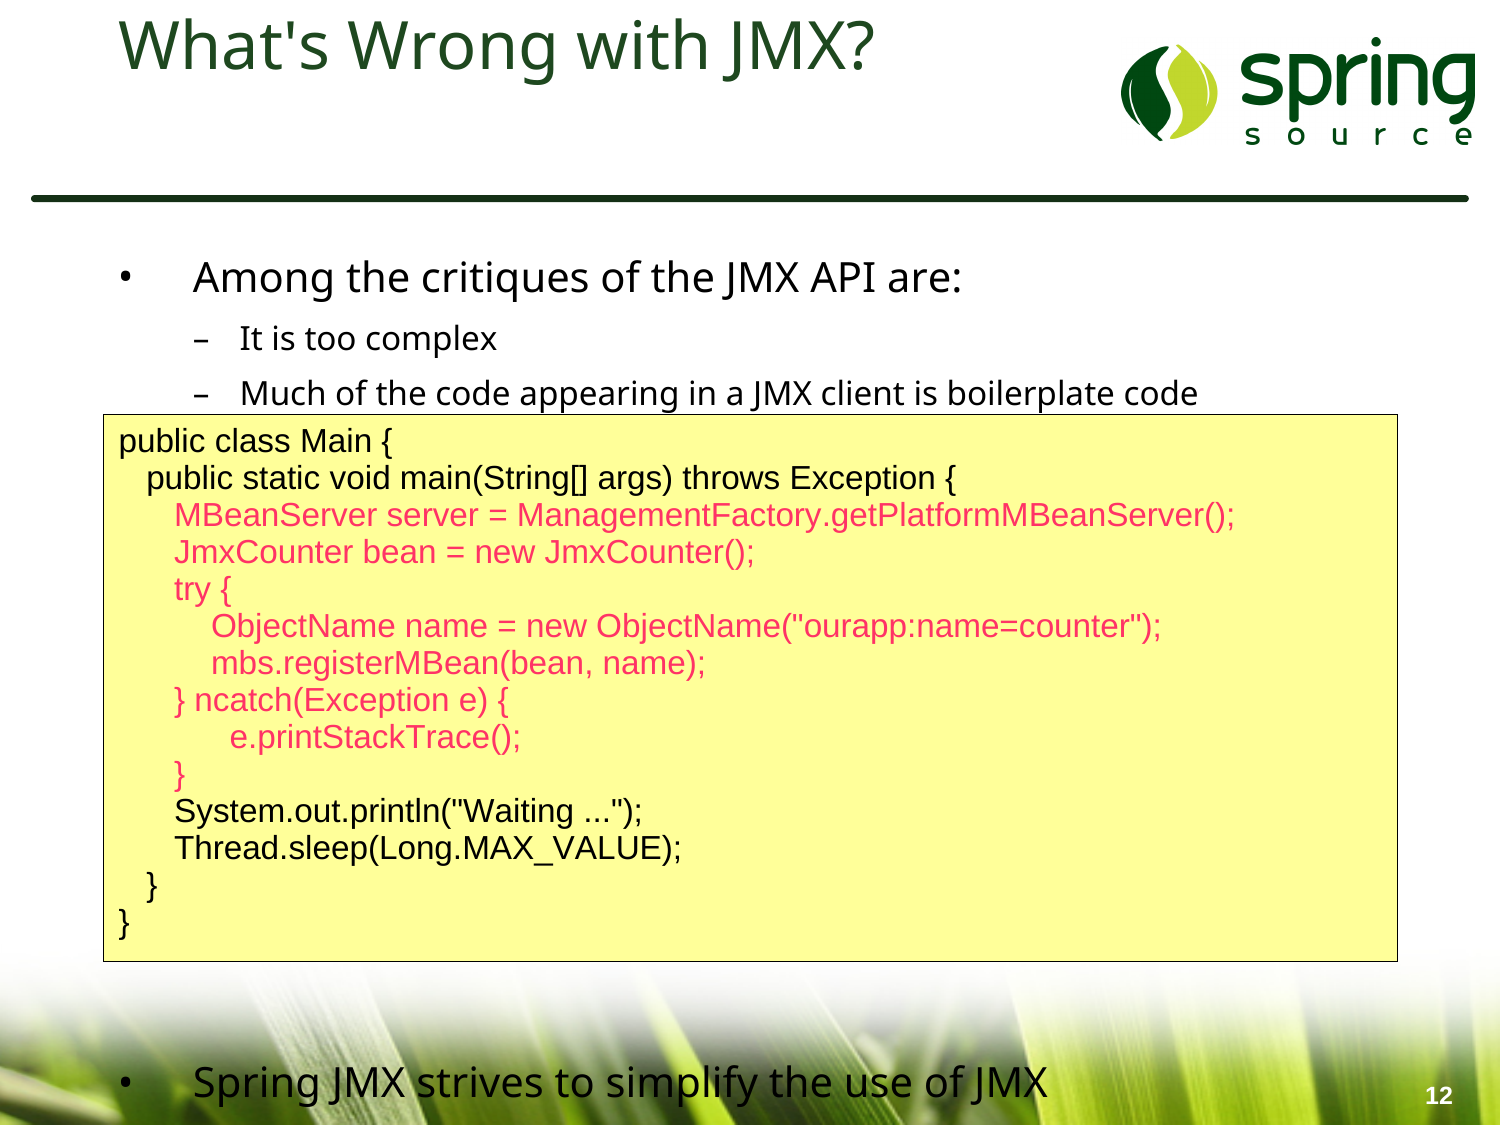

What's Wrong with JMX?
# Among the critiques of the JMX API are:
It is too complex
Much of the code appearing in a JMX client is boilerplate code
Spring JMX strives to simplify the use of JMX
public class Main {
 public static void main(String[] args) throws Exception {
 MBeanServer server = ManagementFactory.getPlatformMBeanServer();
 JmxCounter bean = new JmxCounter();
 try {
 ObjectName name = new ObjectName("ourapp:name=counter");
 mbs.registerMBean(bean, name);
 } ncatch(Exception e) {
 e.printStackTrace();
 }
 System.out.println("Waiting ...");
 Thread.sleep(Long.MAX_VALUE);
 }
}